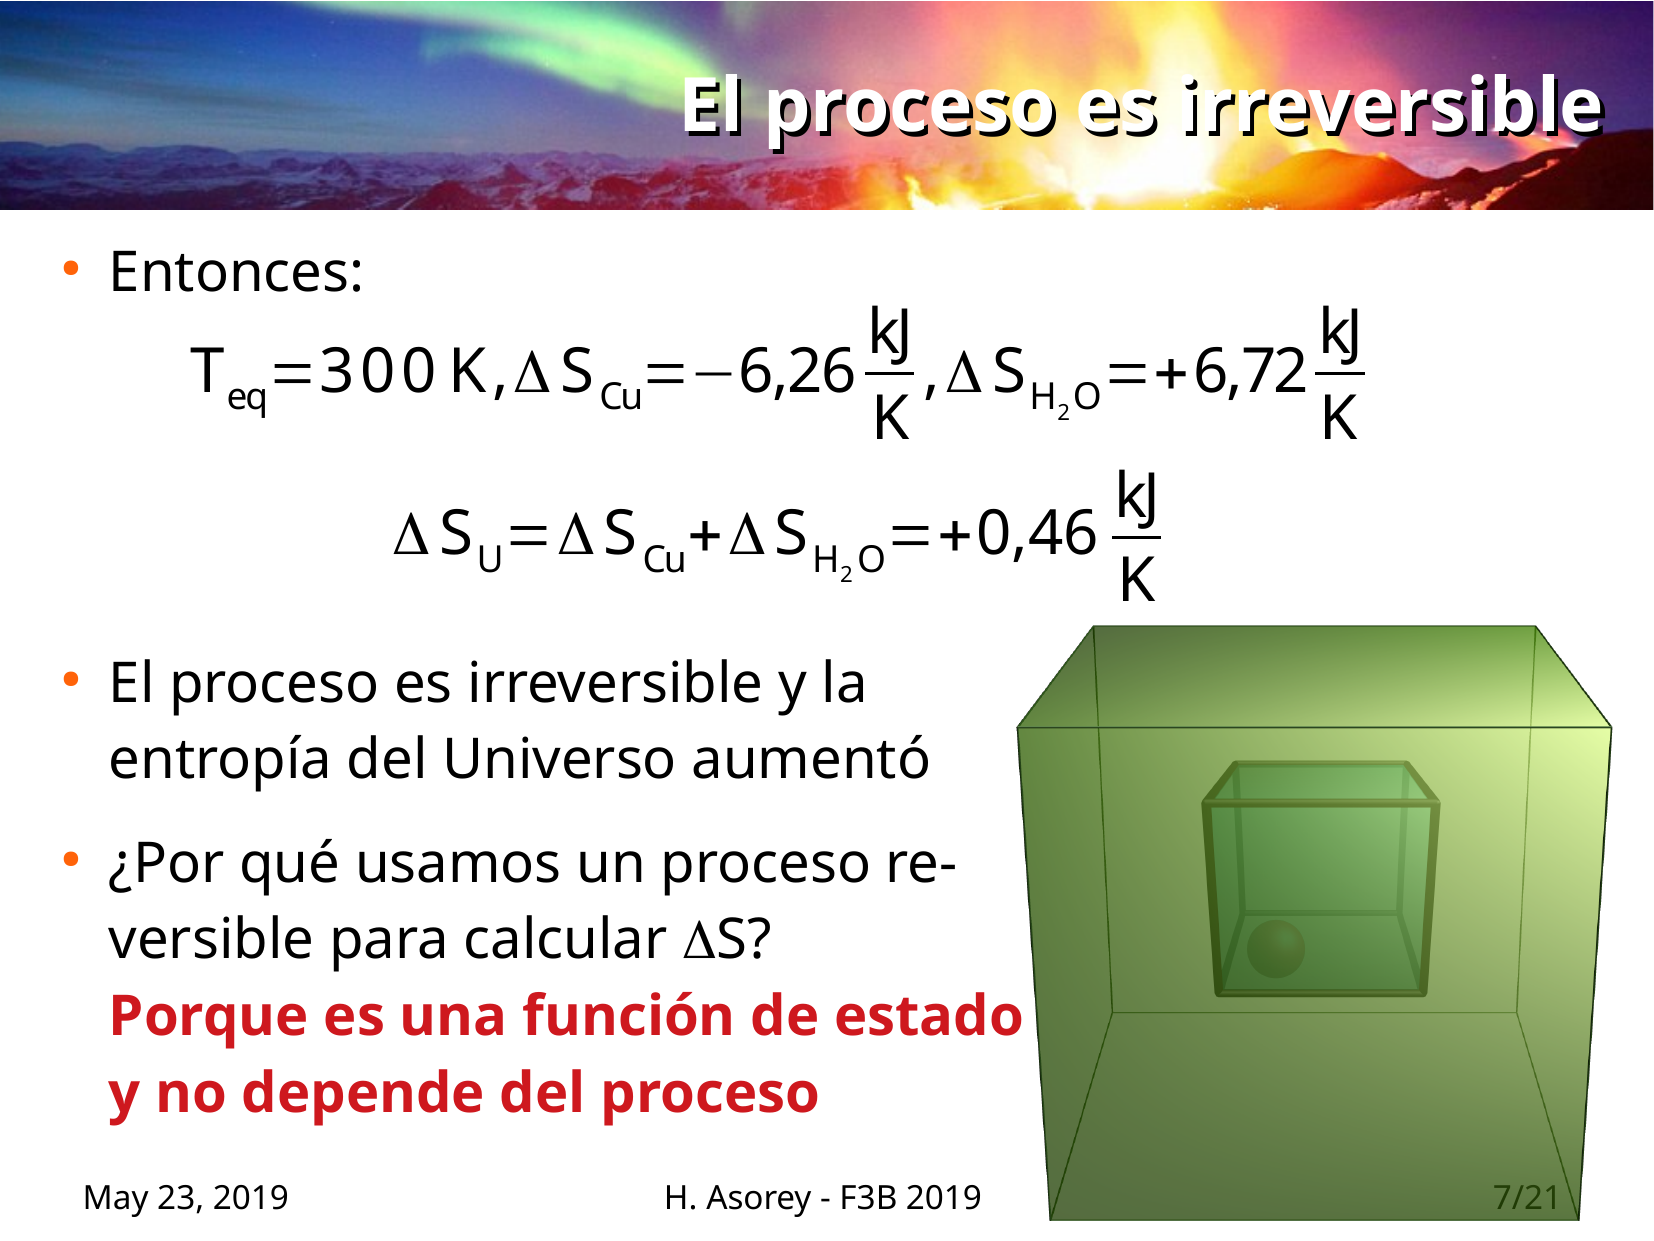

# El proceso es irreversible
Entonces:
El proceso es irreversible y la
entropía del Universo aumentó
¿Por qué usamos un proceso re-
versible para calcular DS?
Porque es una función de estado
y no depende del proceso
May 23, 2019
H. Asorey - F3B 2019
7